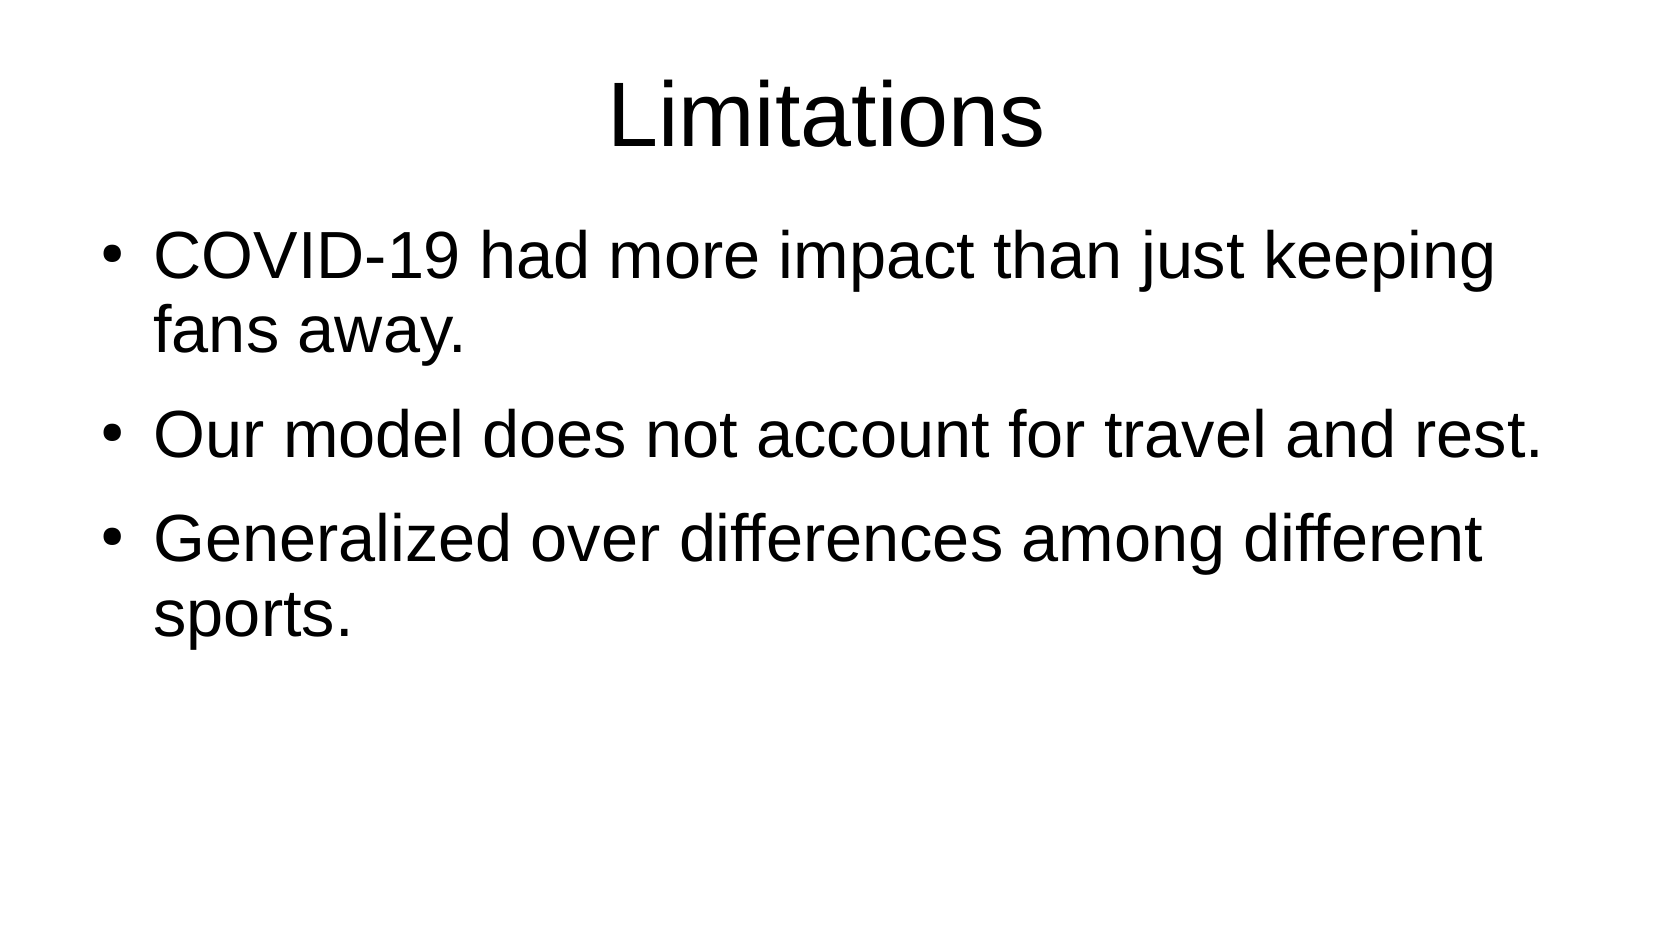

# Limitations
COVID-19 had more impact than just keeping fans away.
Our model does not account for travel and rest.
Generalized over differences among different sports.